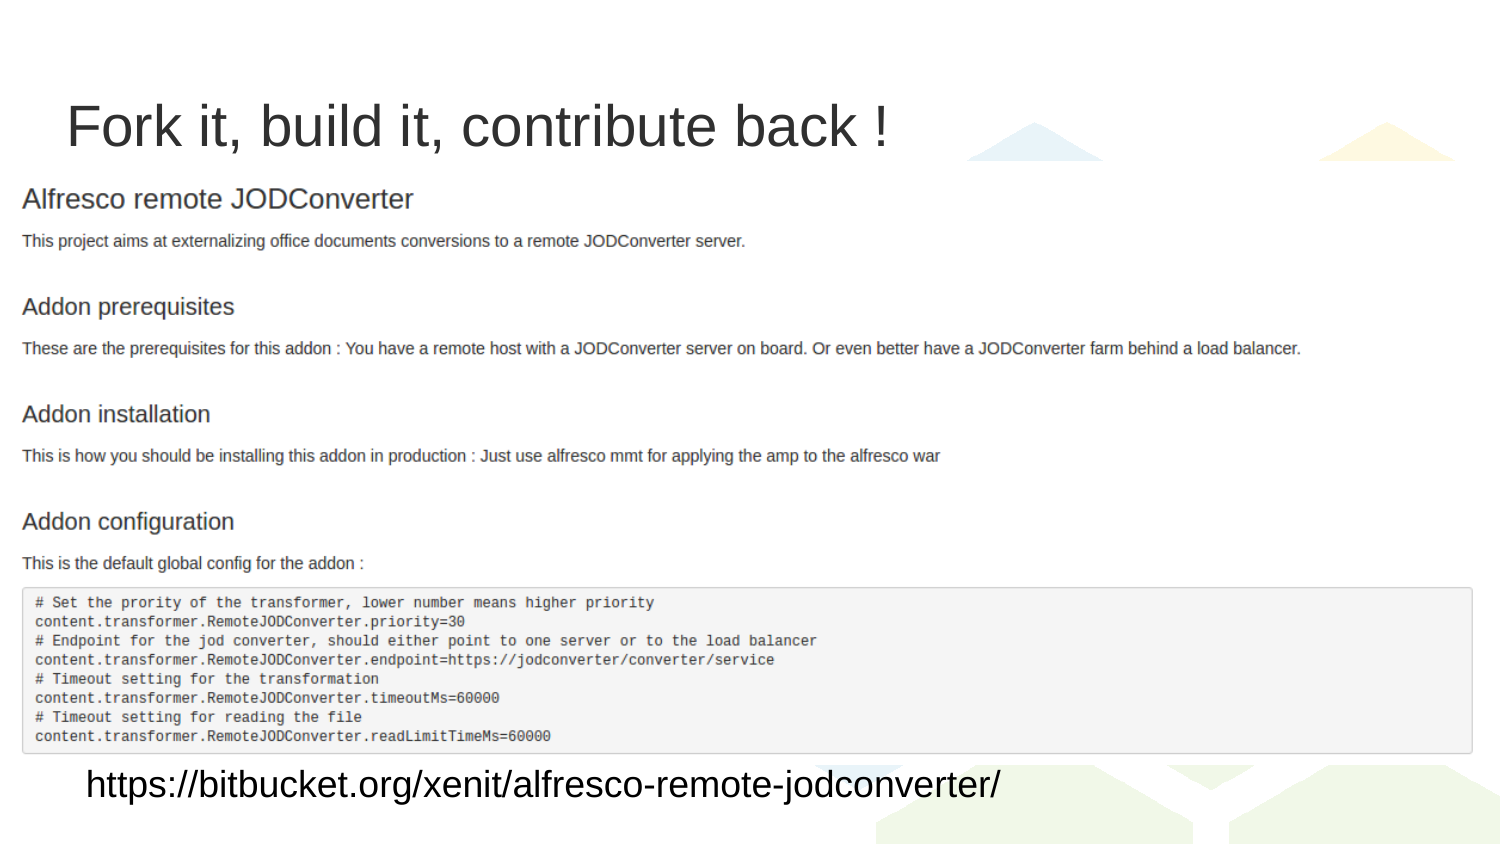

# Fork it, build it, contribute back !
https://bitbucket.org/xenit/alfresco-remote-jodconverter/